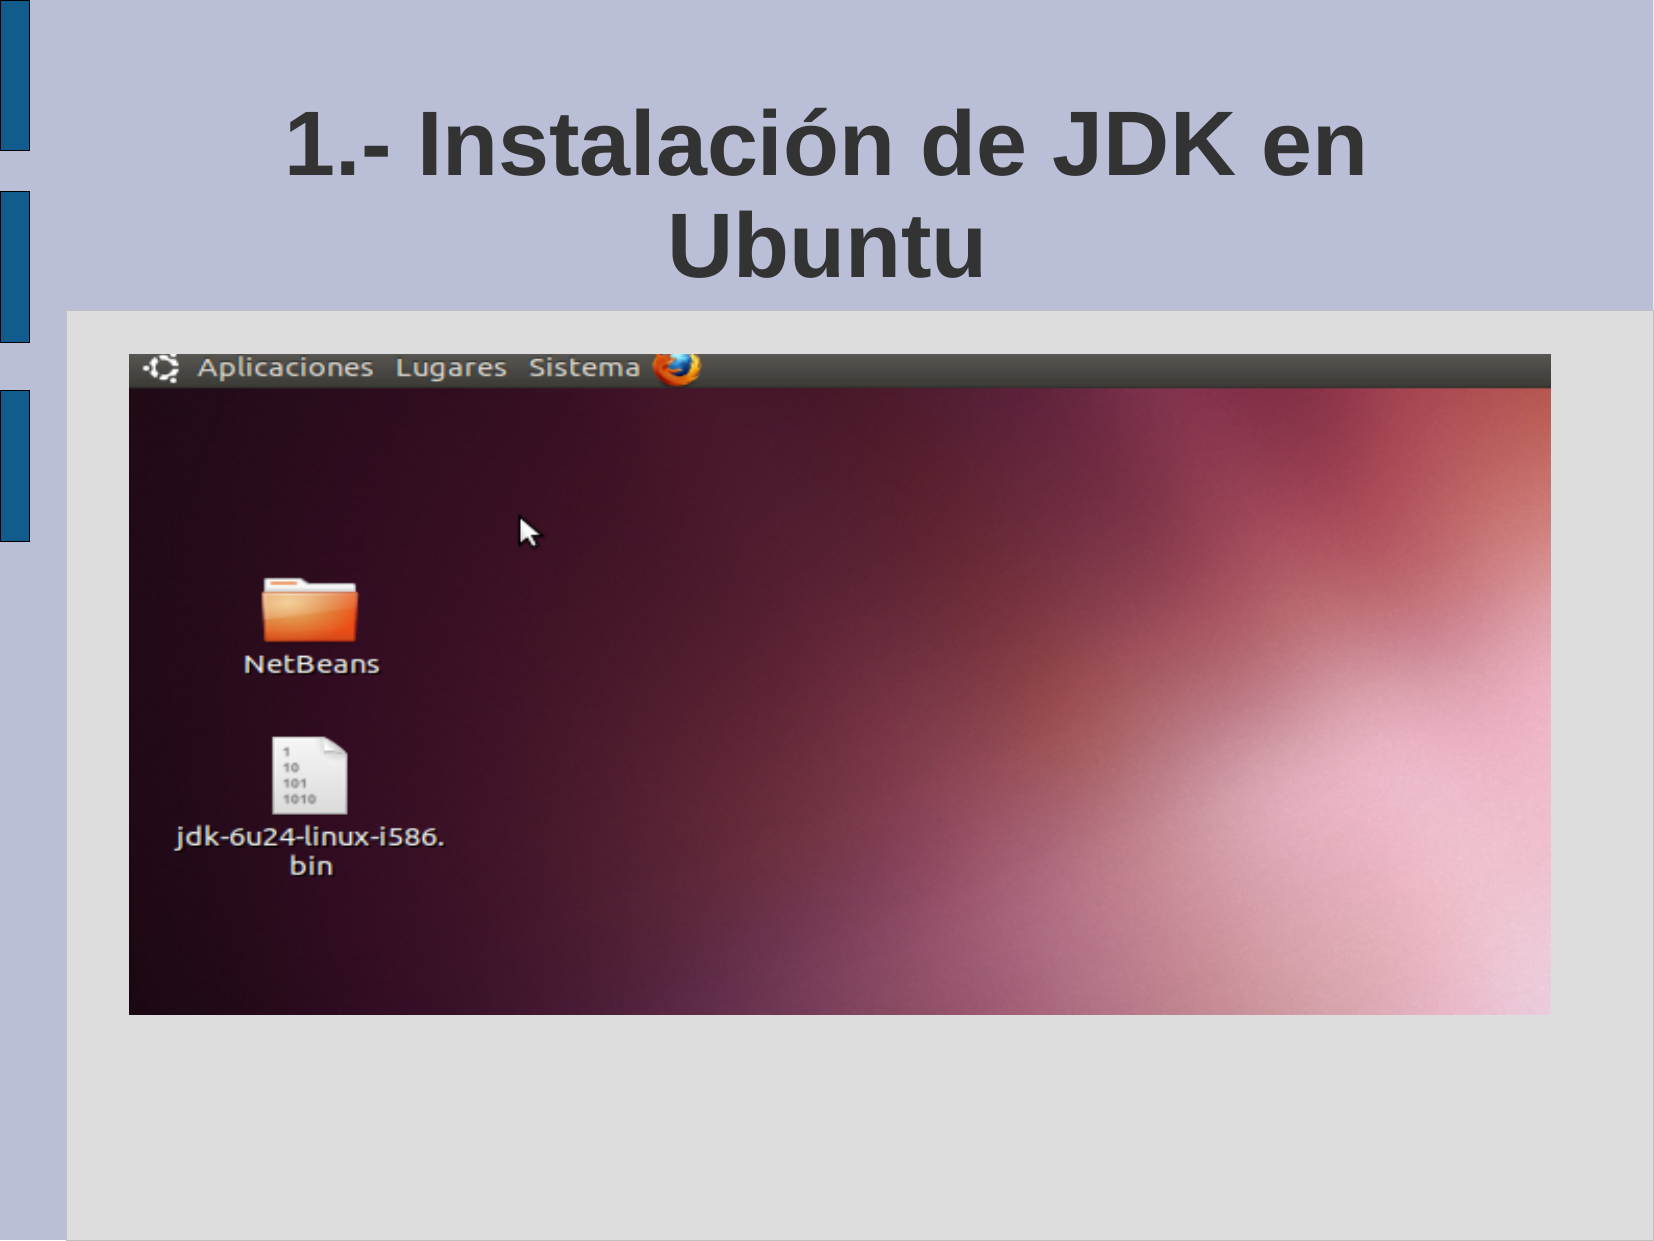

# 1.- Instalación de JDK en Ubuntu